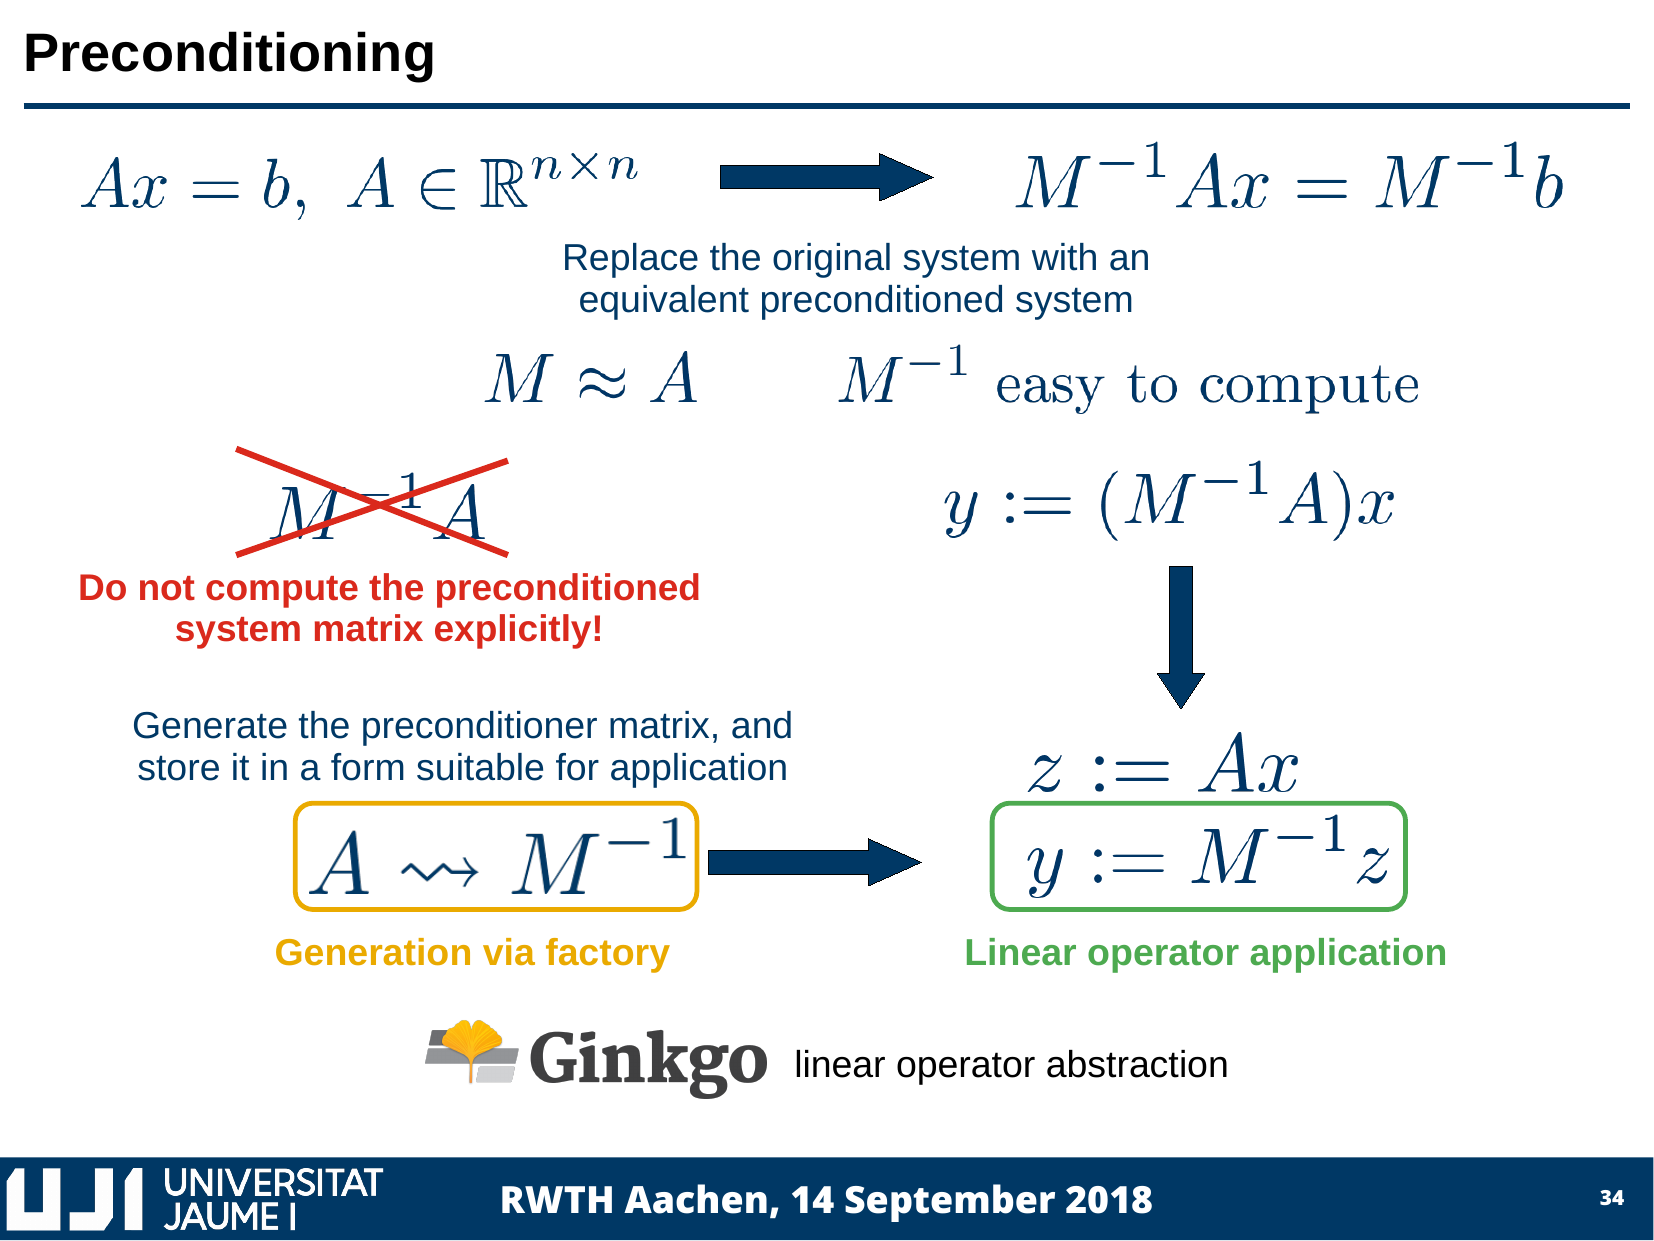

# Preconditioning
Replace the original system with an equivalent preconditioned system
Do not compute the preconditioned system matrix explicitly!
Generate the preconditioner matrix, and store it in a form suitable for application
Generation via factory
Linear operator application
linear operator abstraction
RWTH Aachen, 14 September 2018
34